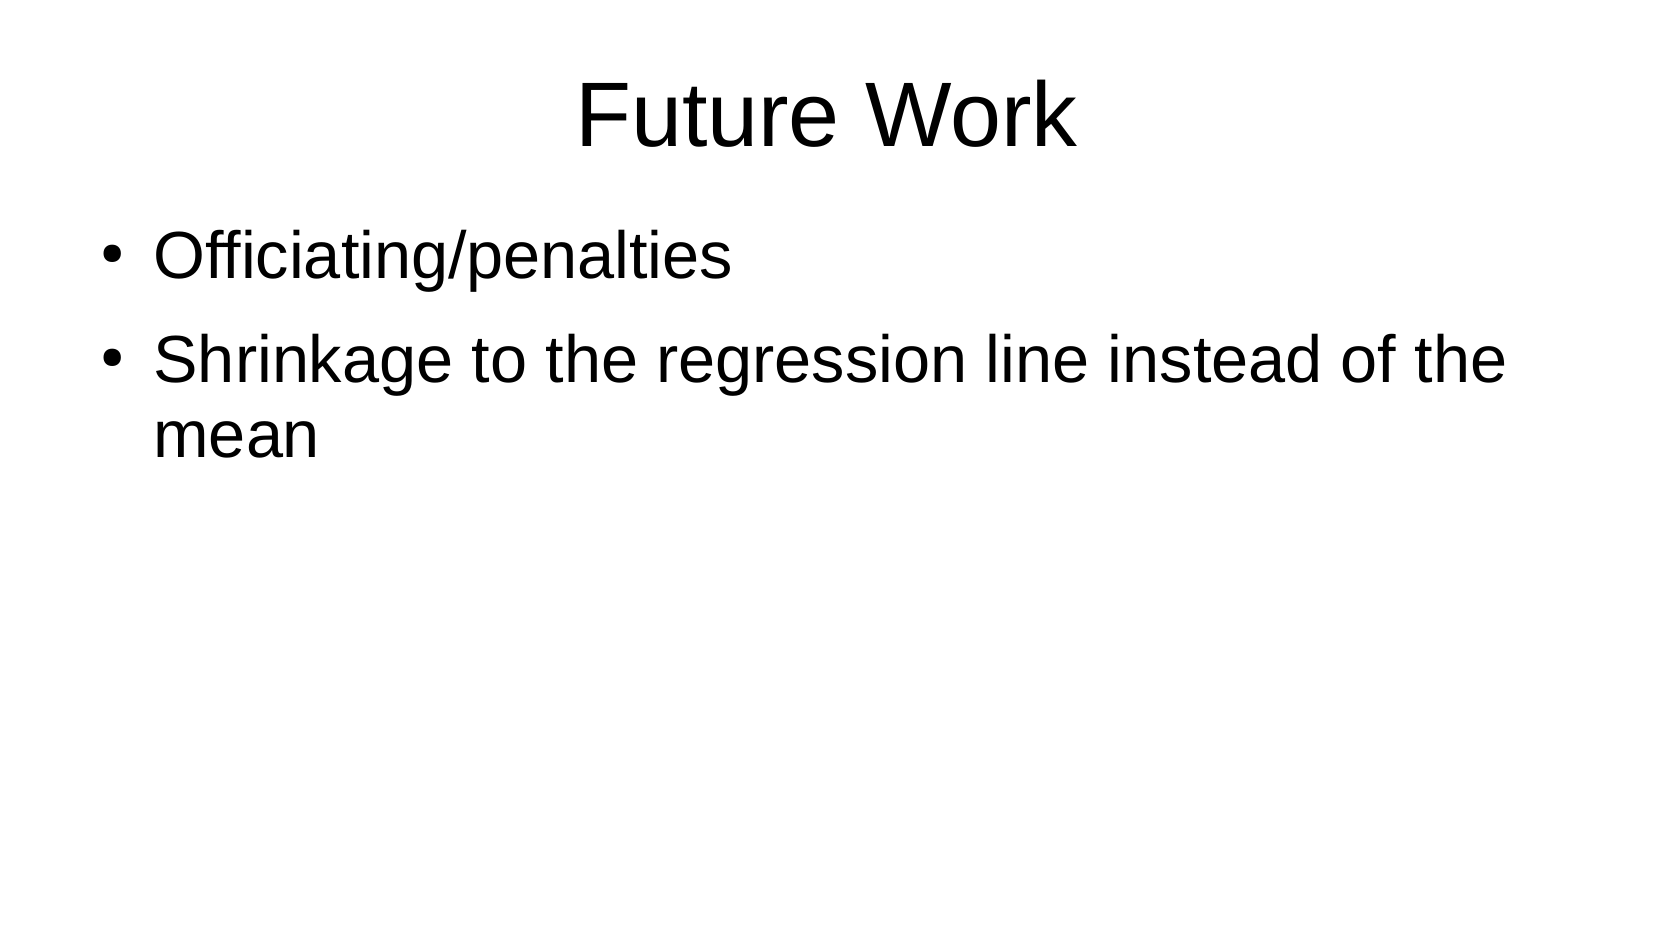

# Future Work
Officiating/penalties
Shrinkage to the regression line instead of the mean